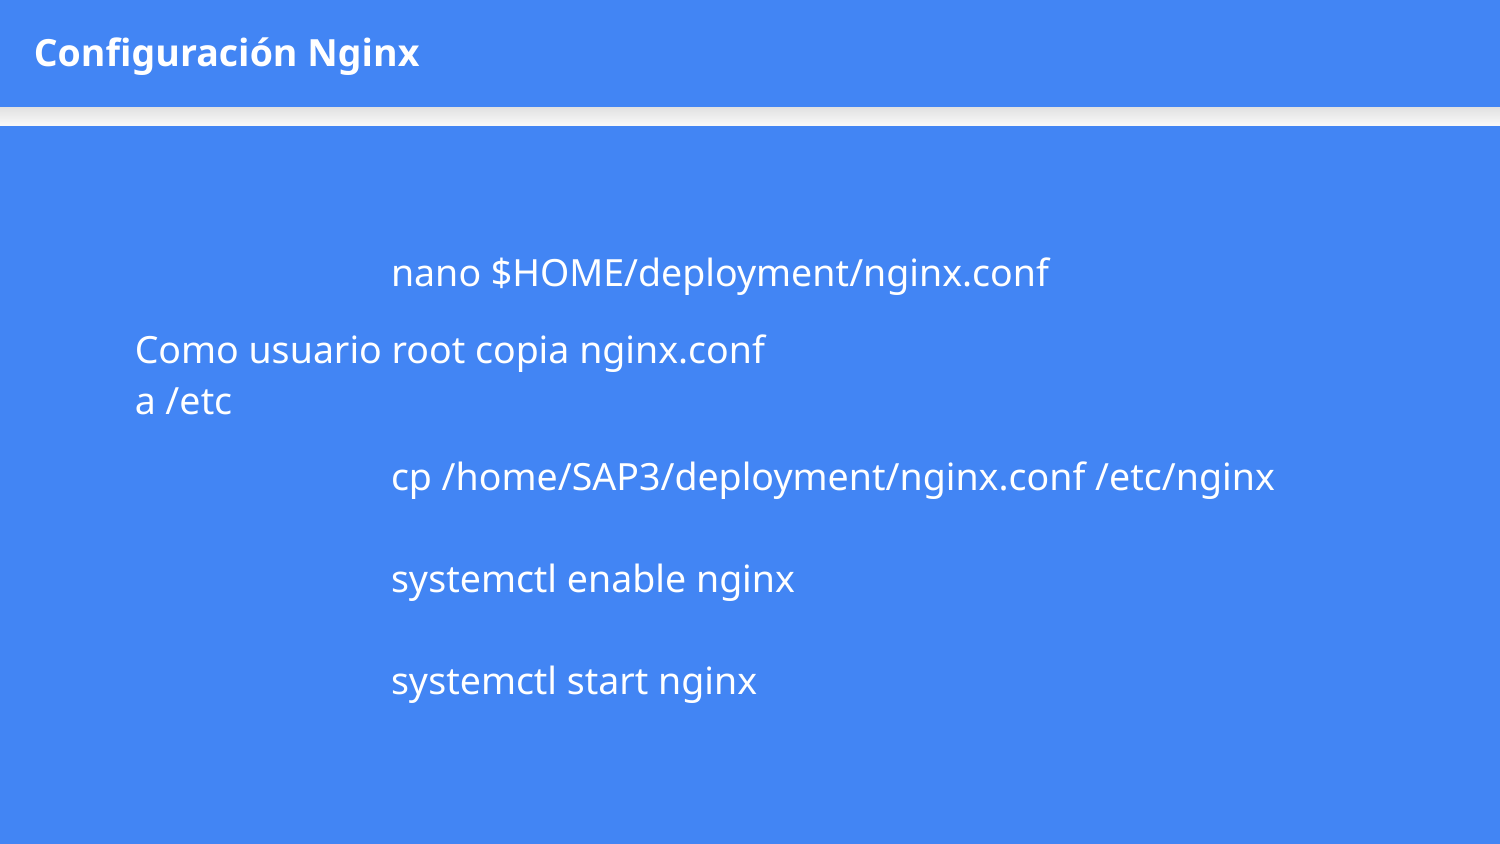

# Configuración Nginx
nano $HOME/deployment/nginx.conf
cp /home/SAP3/deployment/nginx.conf /etc/nginx
systemctl enable nginx
systemctl start nginx
Como usuario root copia nginx.conf a /etc